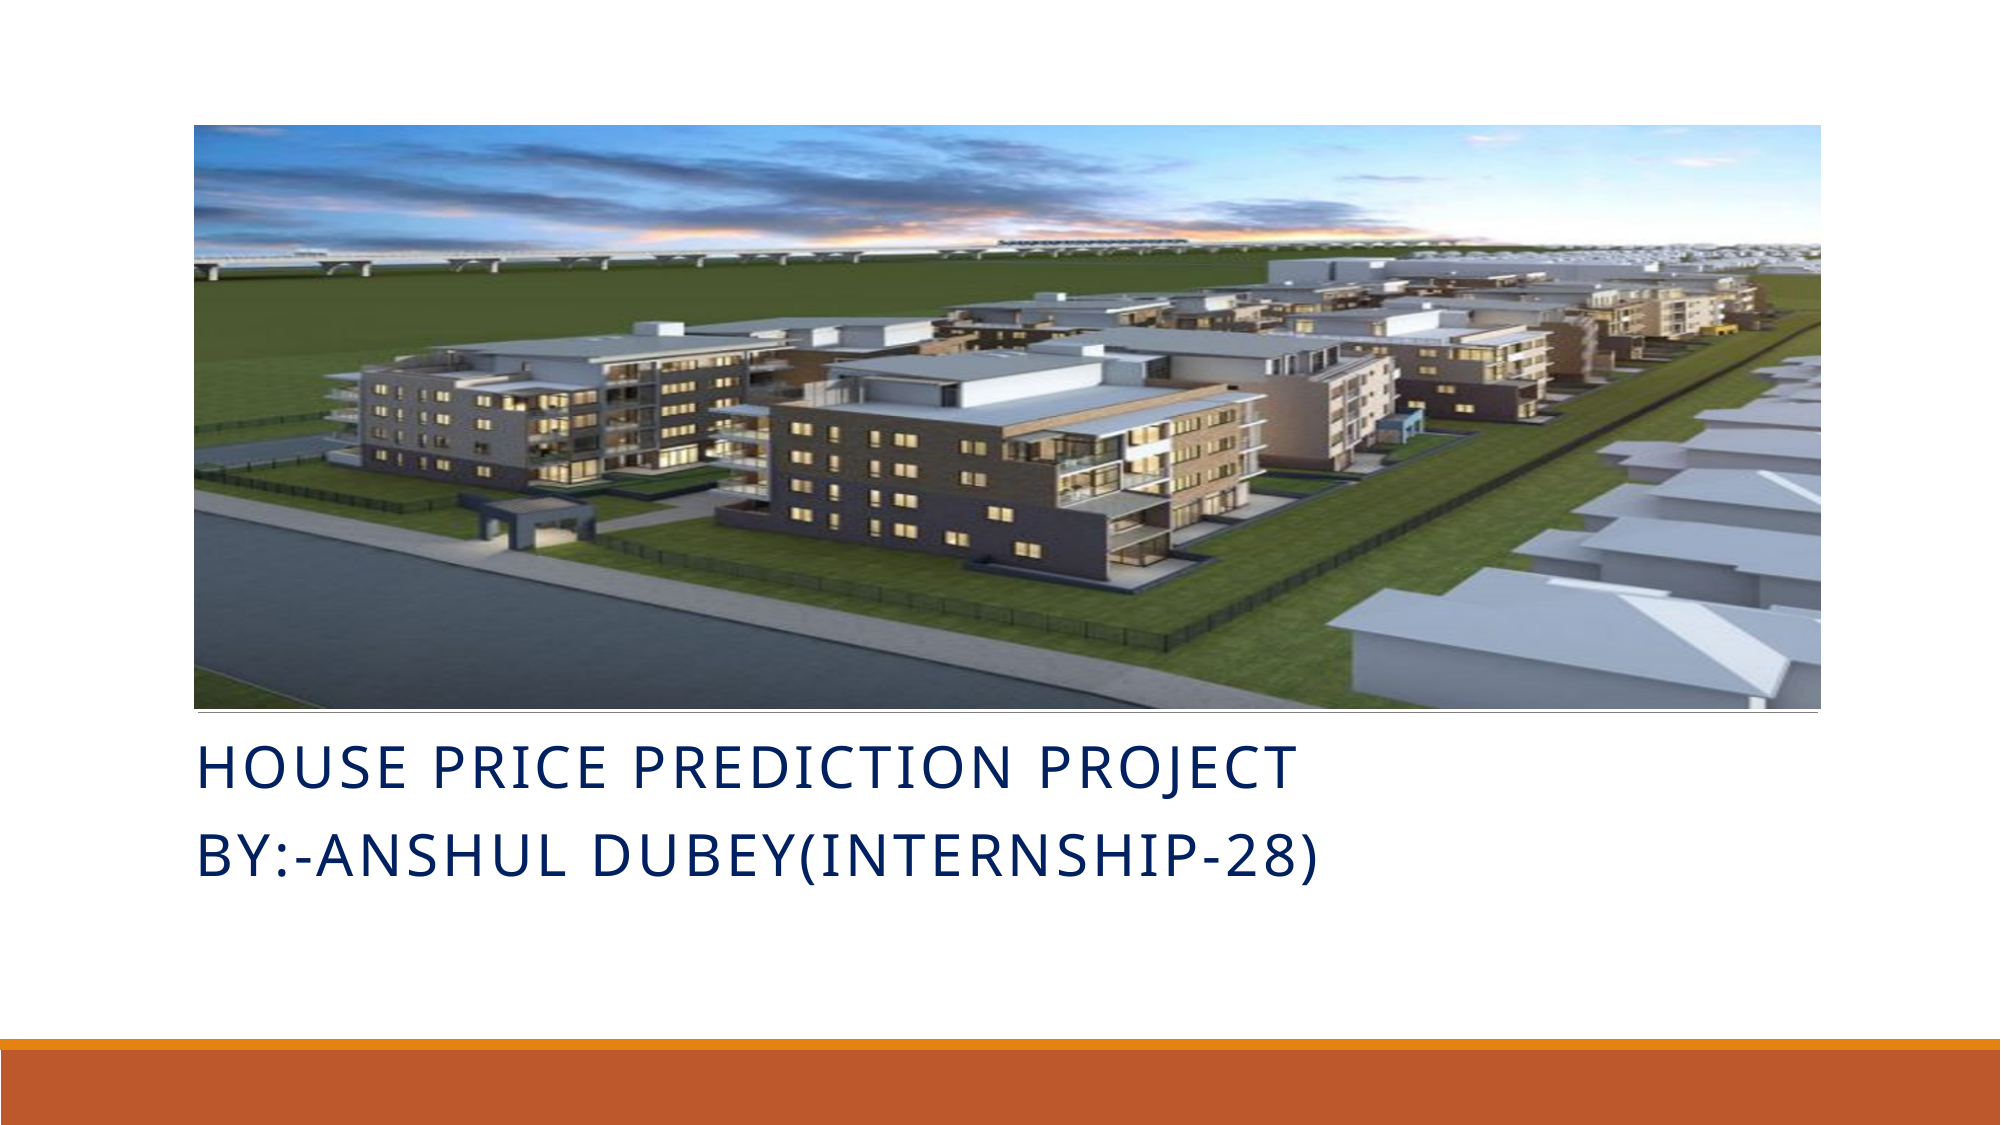

#
House price prediction project
By:-anshul dubey(internship-28)